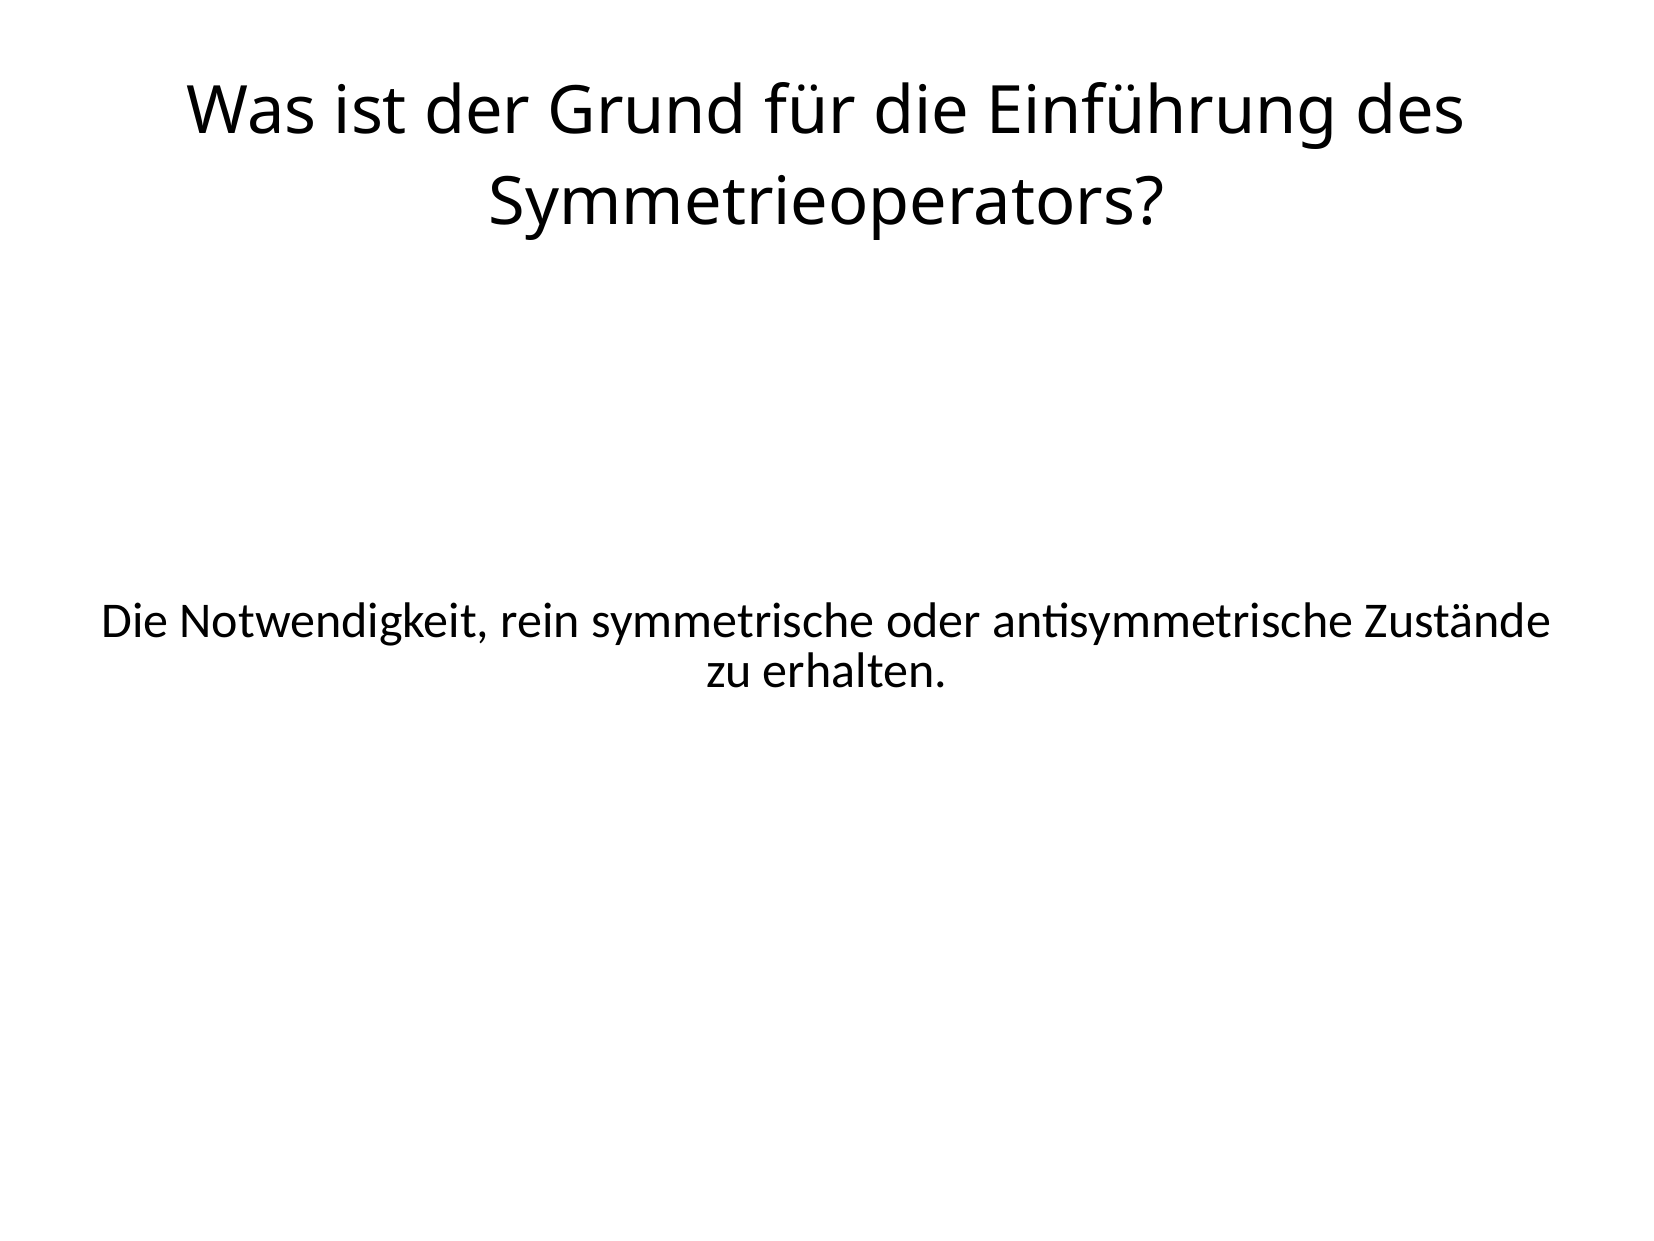

# Was ist der Grund für die Einführung des Symmetrieoperators?
Die Notwendigkeit, rein symmetrische oder antisymmetrische Zustände zu erhalten.